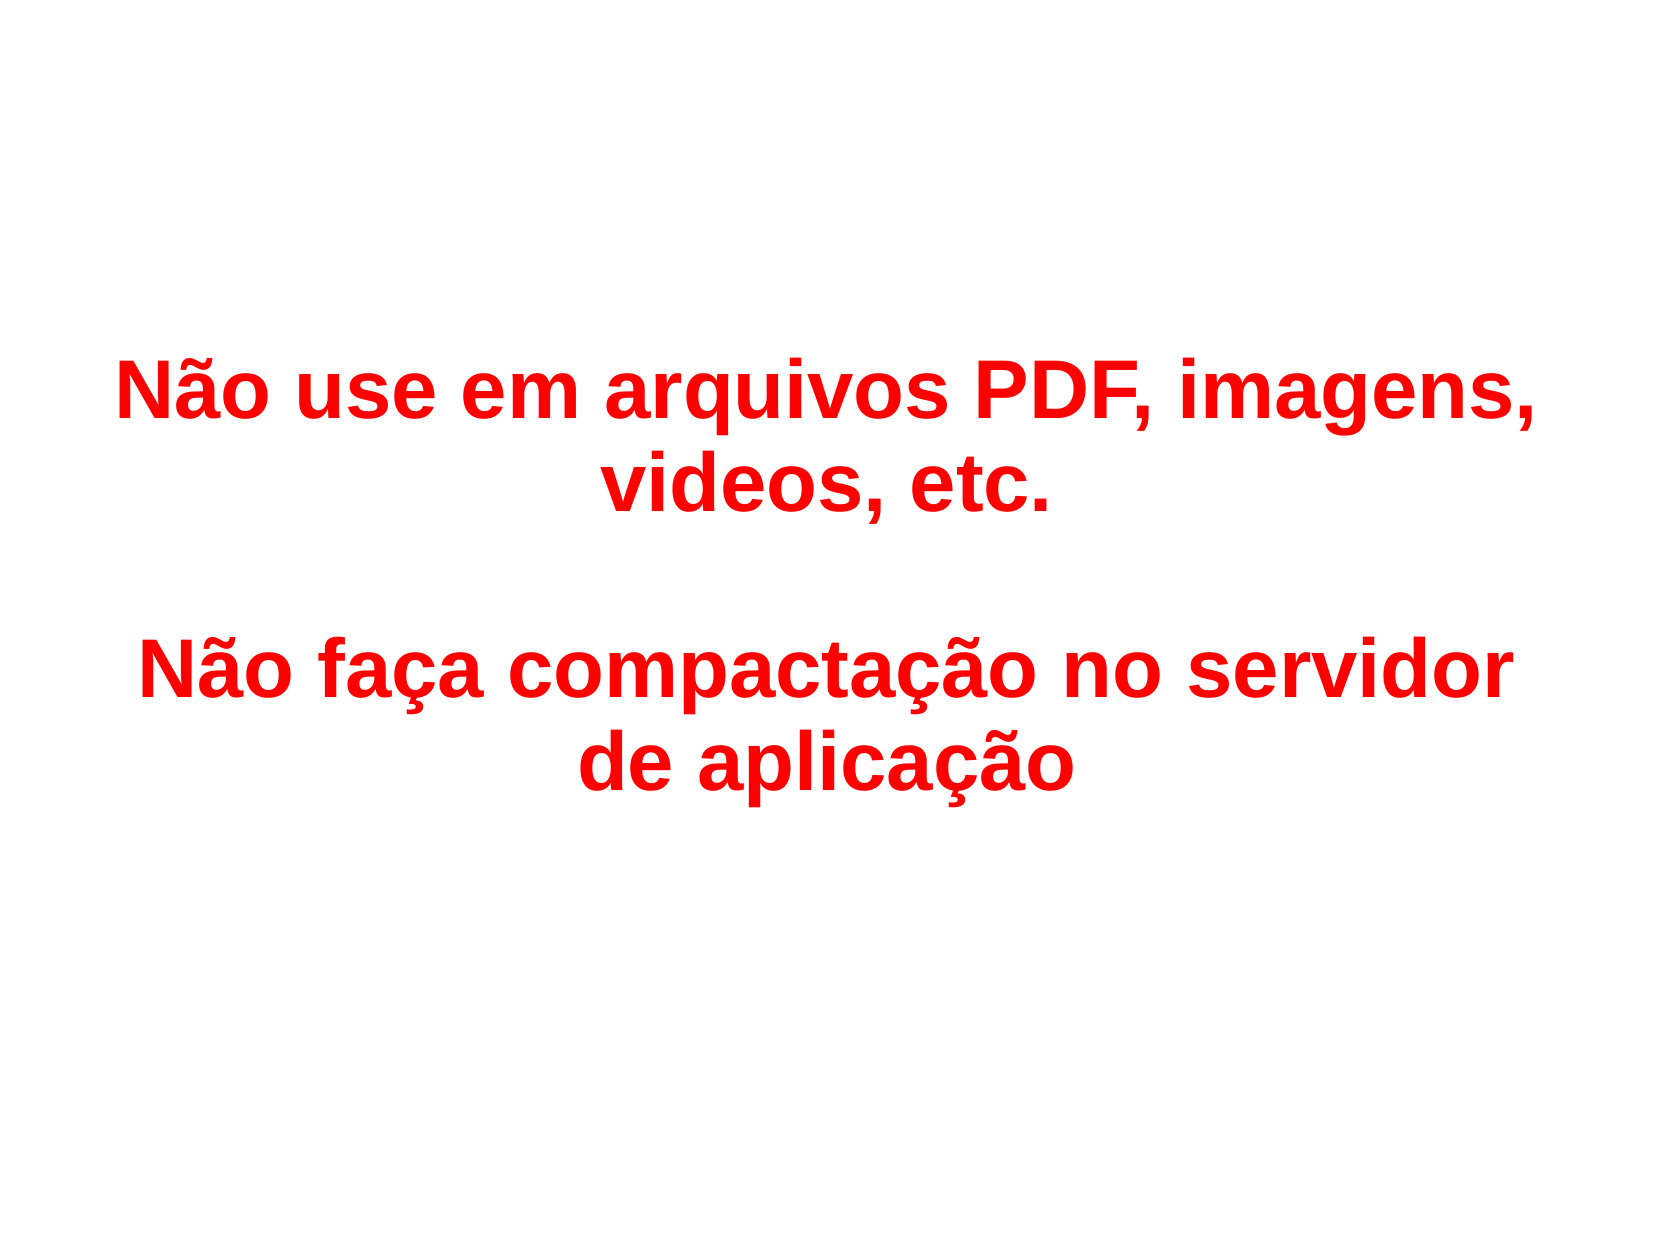

# Não use em arquivos PDF, imagens, videos, etc.
Não faça compactação no servidor de aplicação